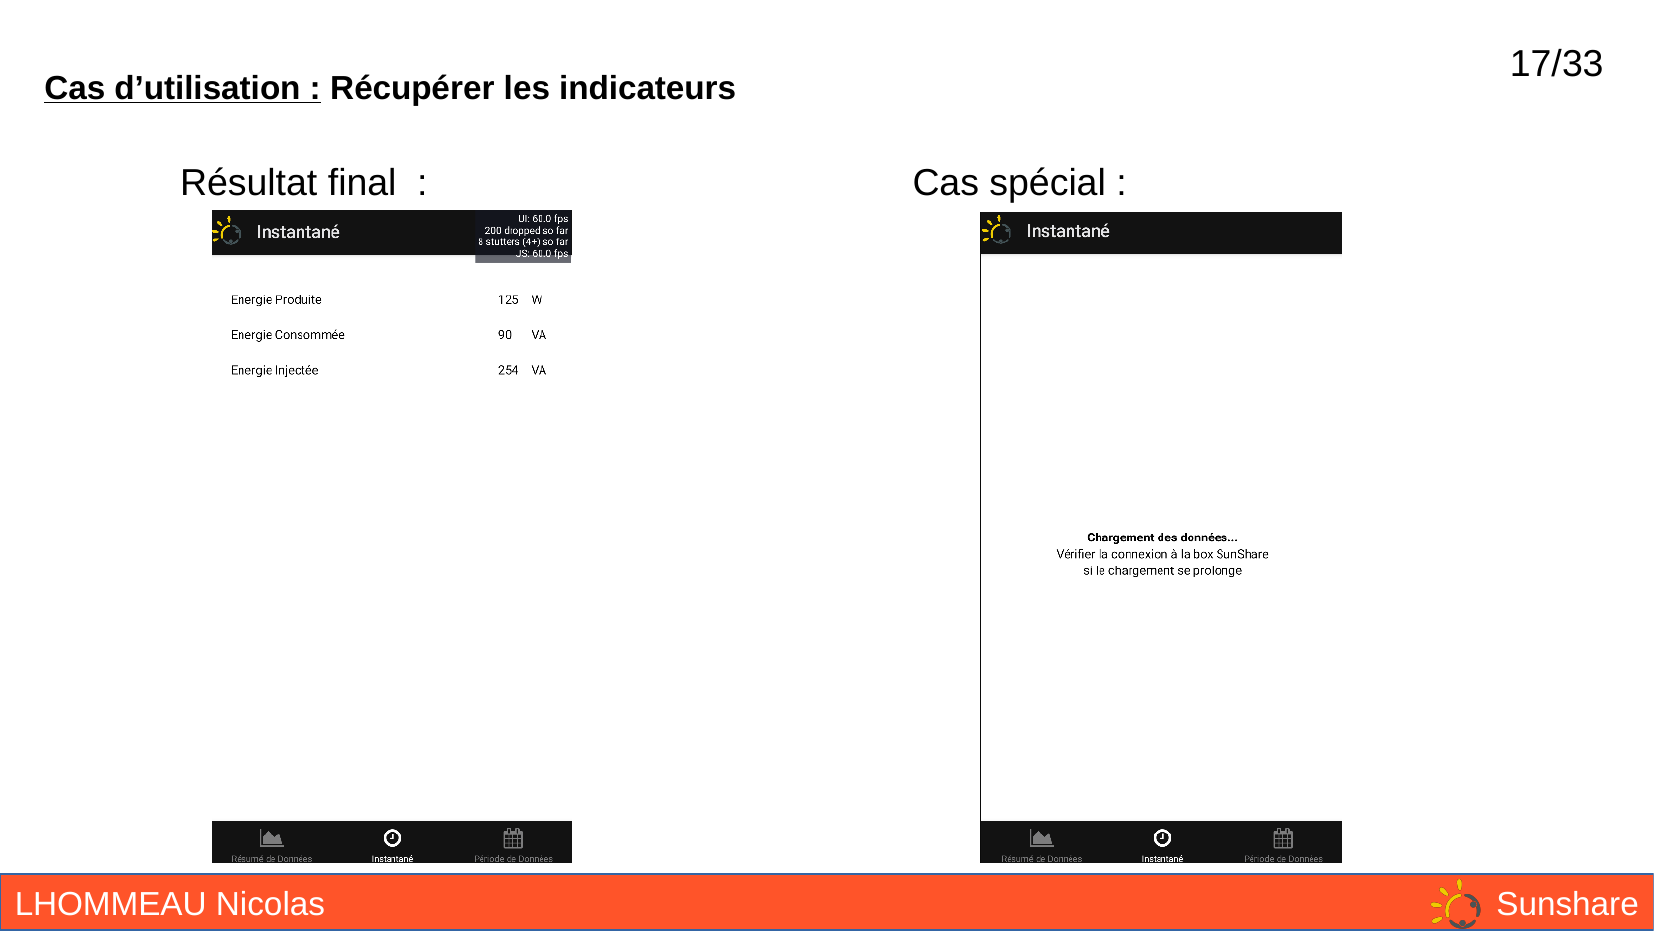

Cas d’utilisation : Récupérer les indicateurs
Résultat final :
Cas spécial :